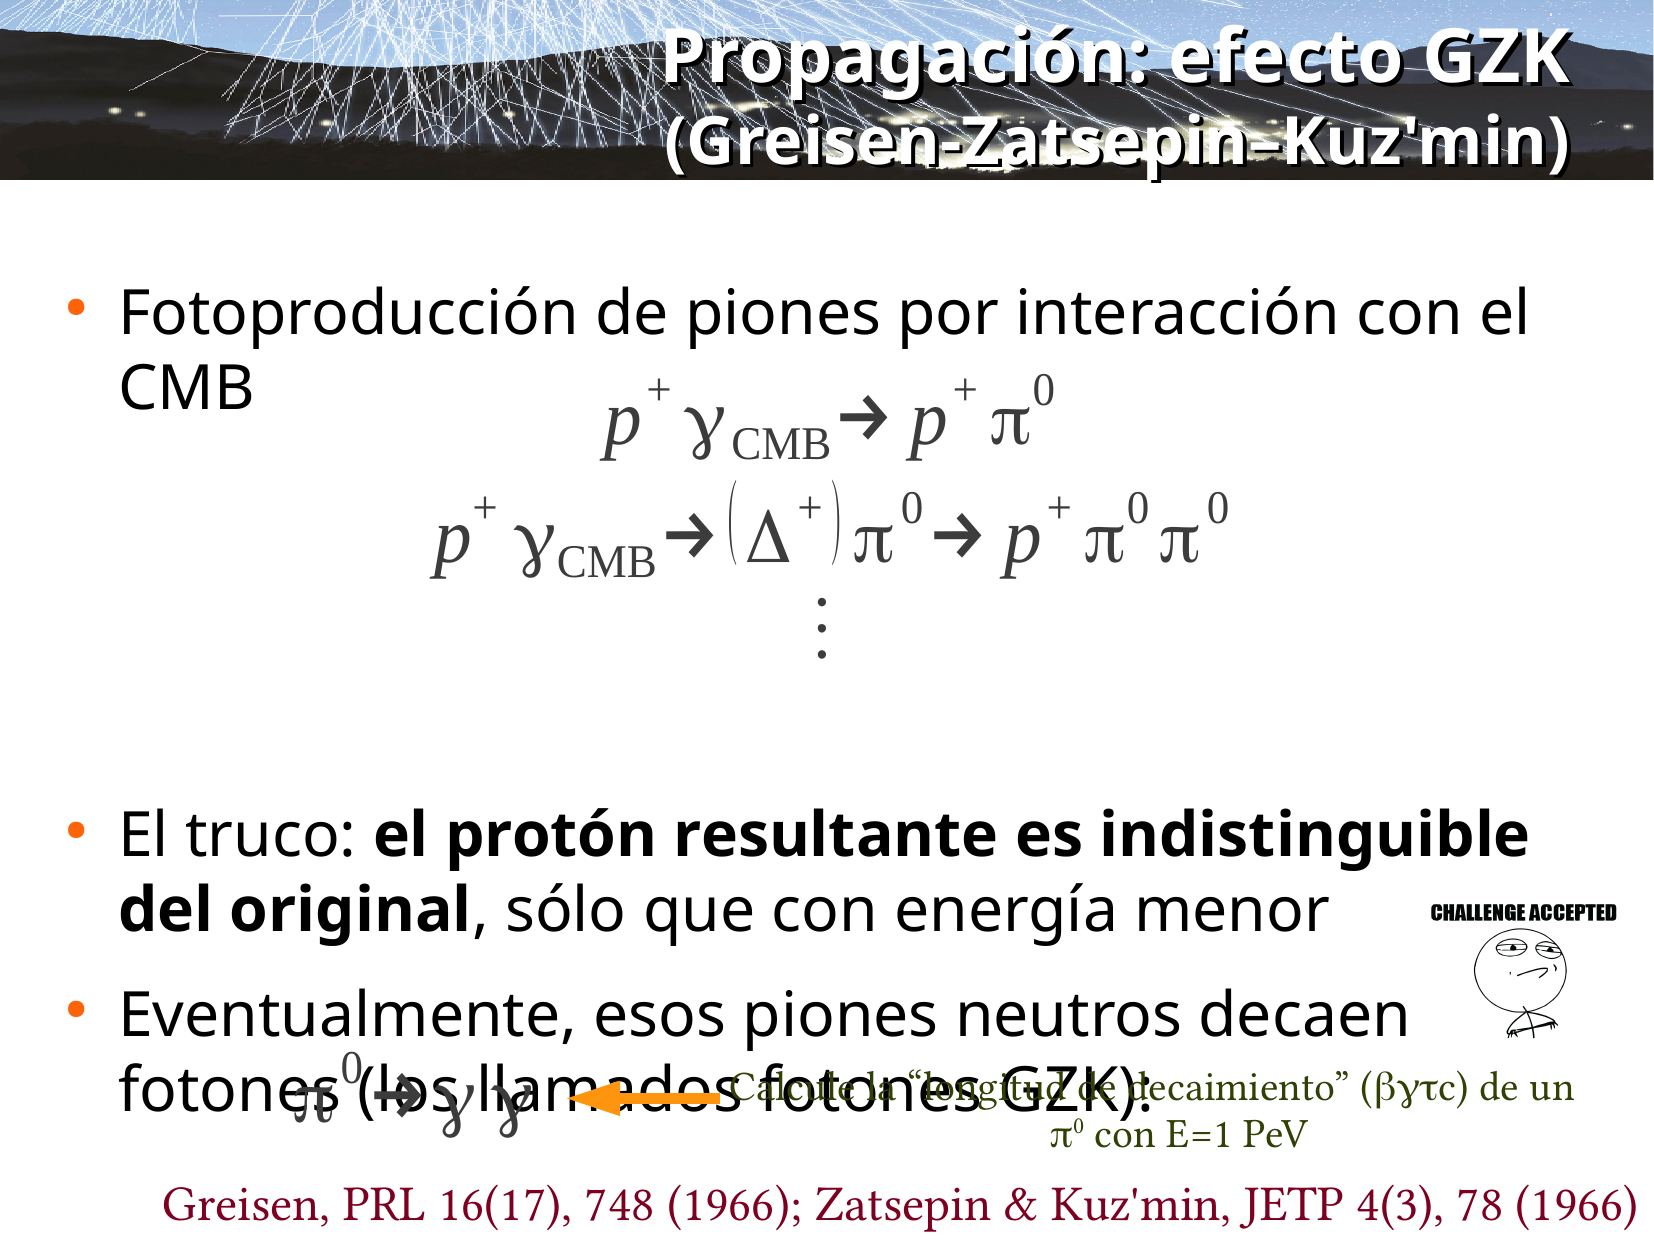

# Propagación: efecto GZK (Greisen-Zatsepin–Kuz'min)
Fotoproducción de piones por interacción con el CMB
El truco: el protón resultante es indistinguible del original, sólo que con energía menor
Eventualmente, esos piones neutros decaen en
fotones (los llamados fotones GZK):
Calcule la “longitud de decaimiento” (bgtc) de un p0 con E=1 PeV
Greisen, PRL 16(17), 748 (1966); Zatsepin & Kuz'min, JETP 4(3), 78 (1966)
Feb 2017
Asorey - Chile - U01
68